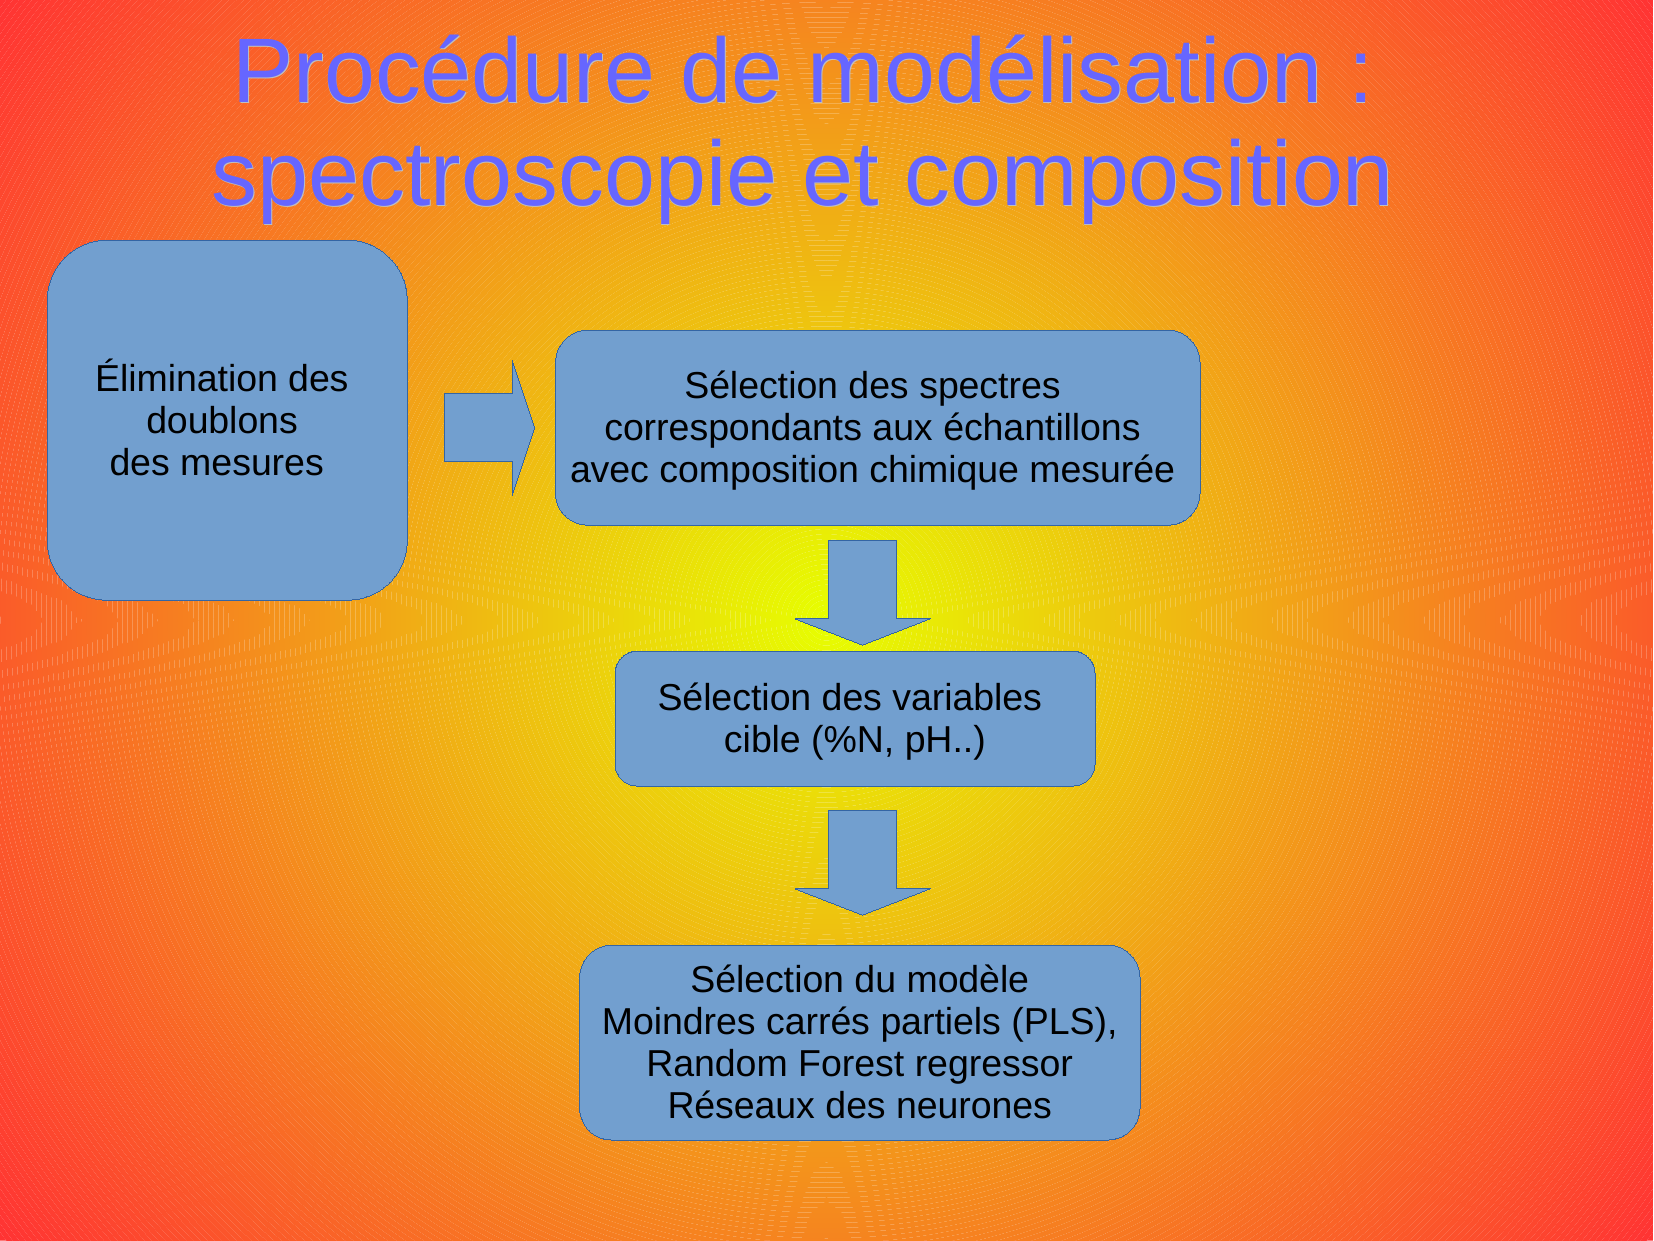

Procédure de modélisation :
spectroscopie et composition
#
Élimination des
doublons
des mesures
Sélection des spectres
correspondants aux échantillons
avec composition chimique mesurée
Sélection des variables
cible (%N, pH..)
Sélection du modèle
Moindres carrés partiels (PLS),
Random Forest regressor
Réseaux des neurones